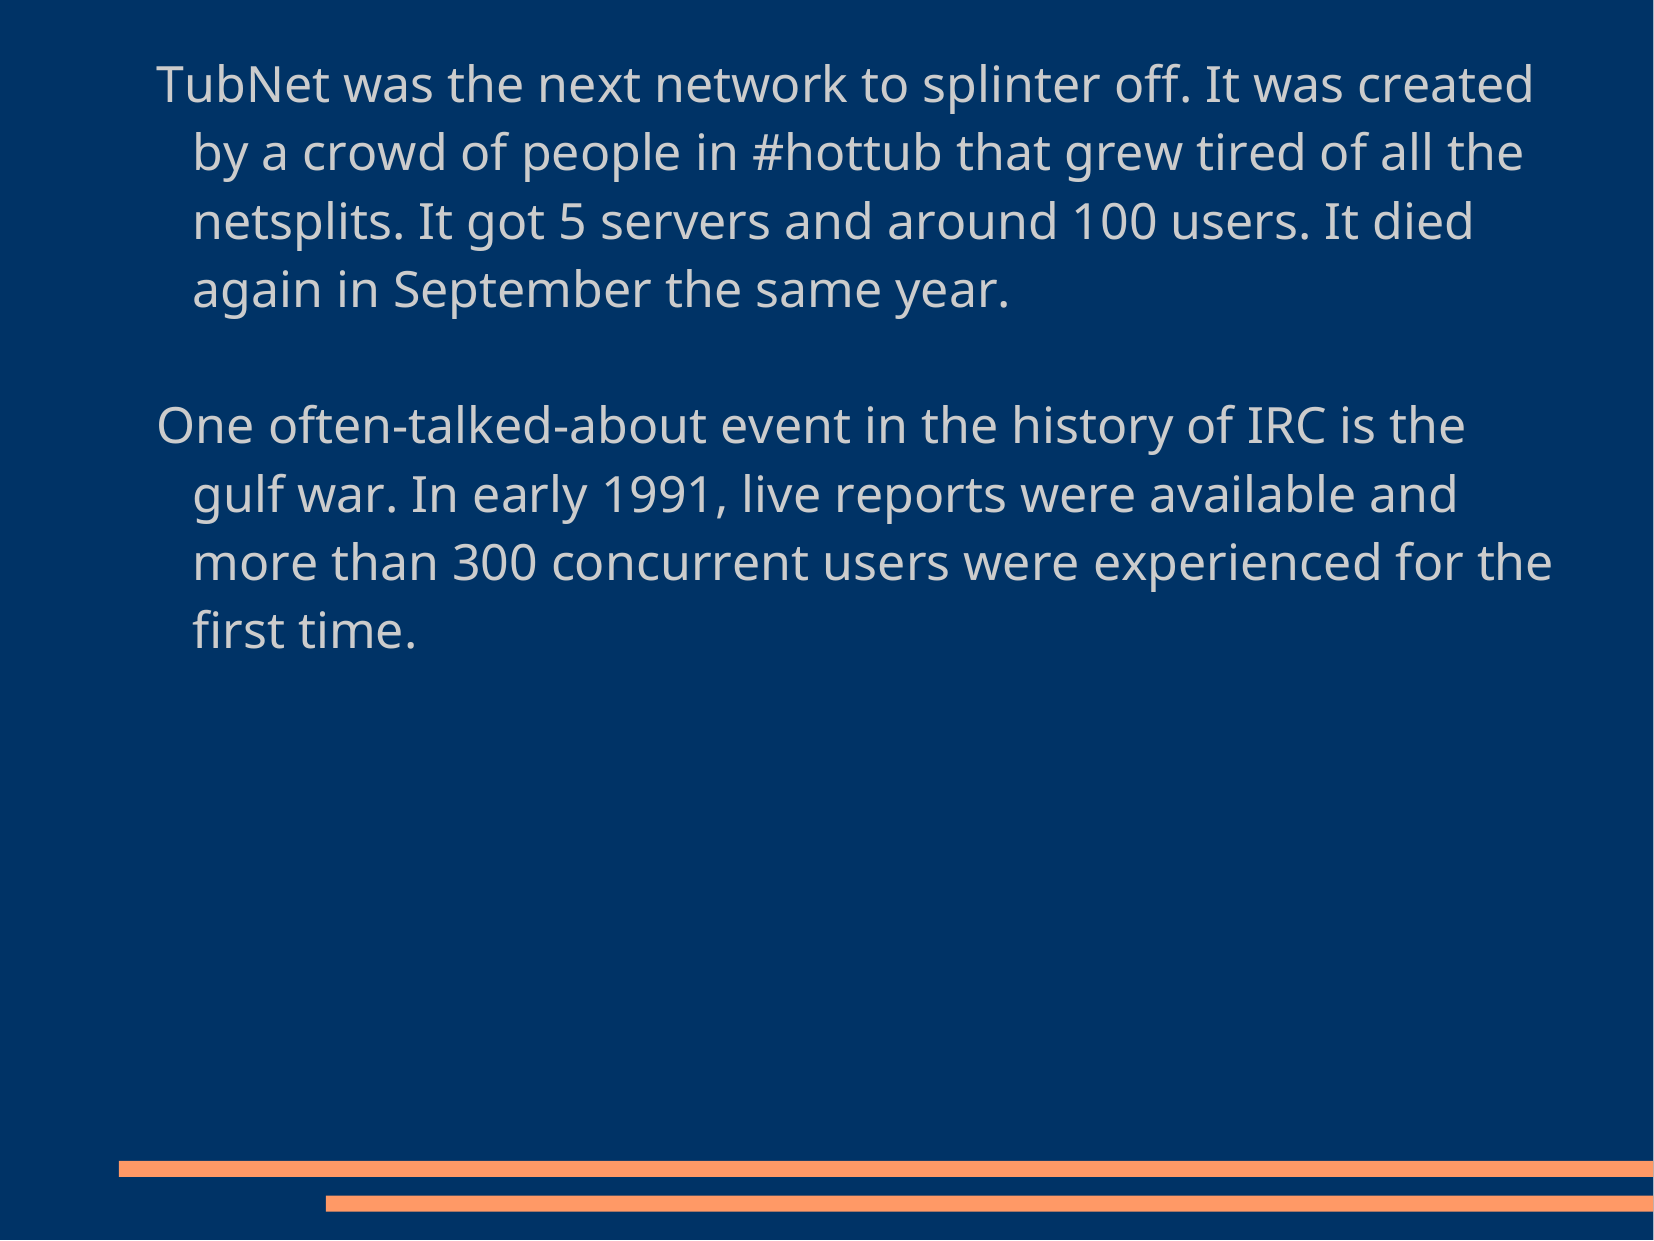

TubNet was the next network to splinter off. It was created by a crowd of people in #hottub that grew tired of all the netsplits. It got 5 servers and around 100 users. It died again in September the same year.
One often-talked-about event in the history of IRC is the gulf war. In early 1991, live reports were available and more than 300 concurrent users were experienced for the first time.
#